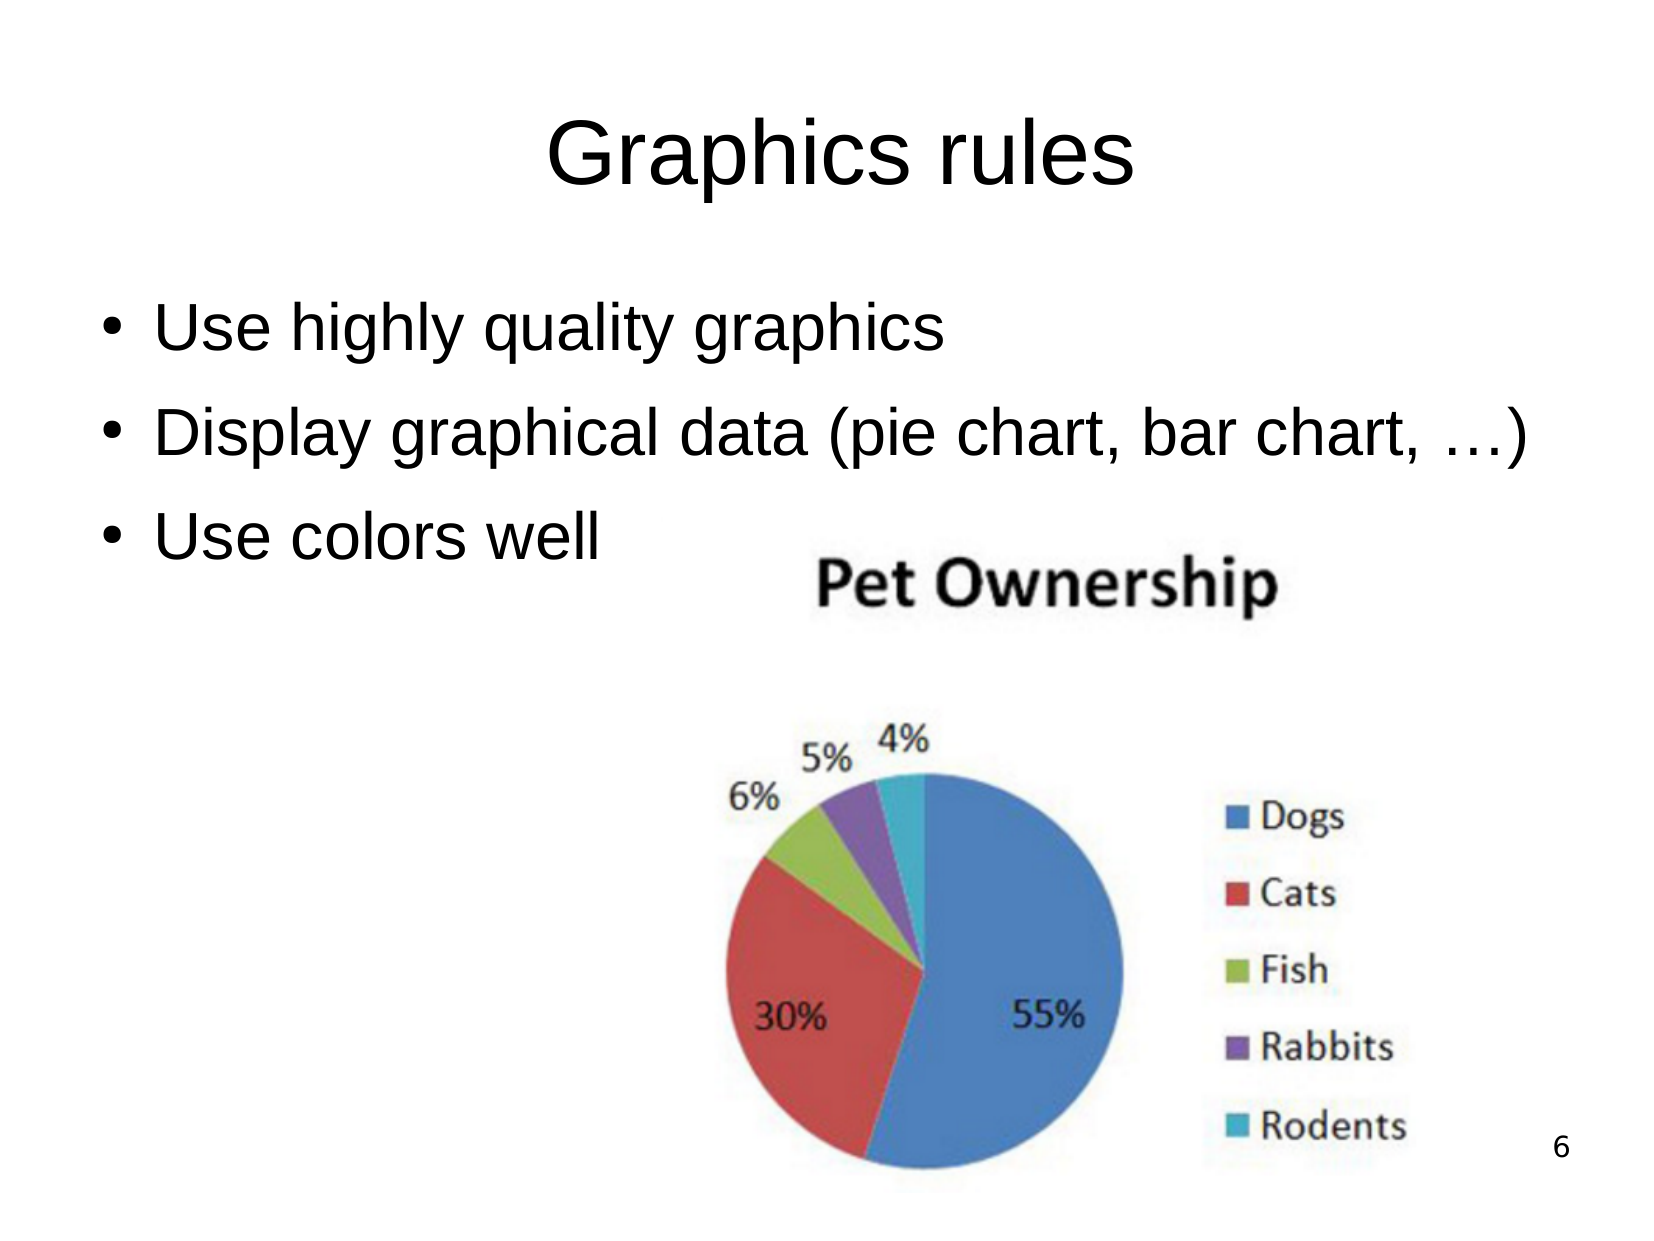

# Graphics rules
Use highly quality graphics
Display graphical data (pie chart, bar chart, …)
Use colors well
6